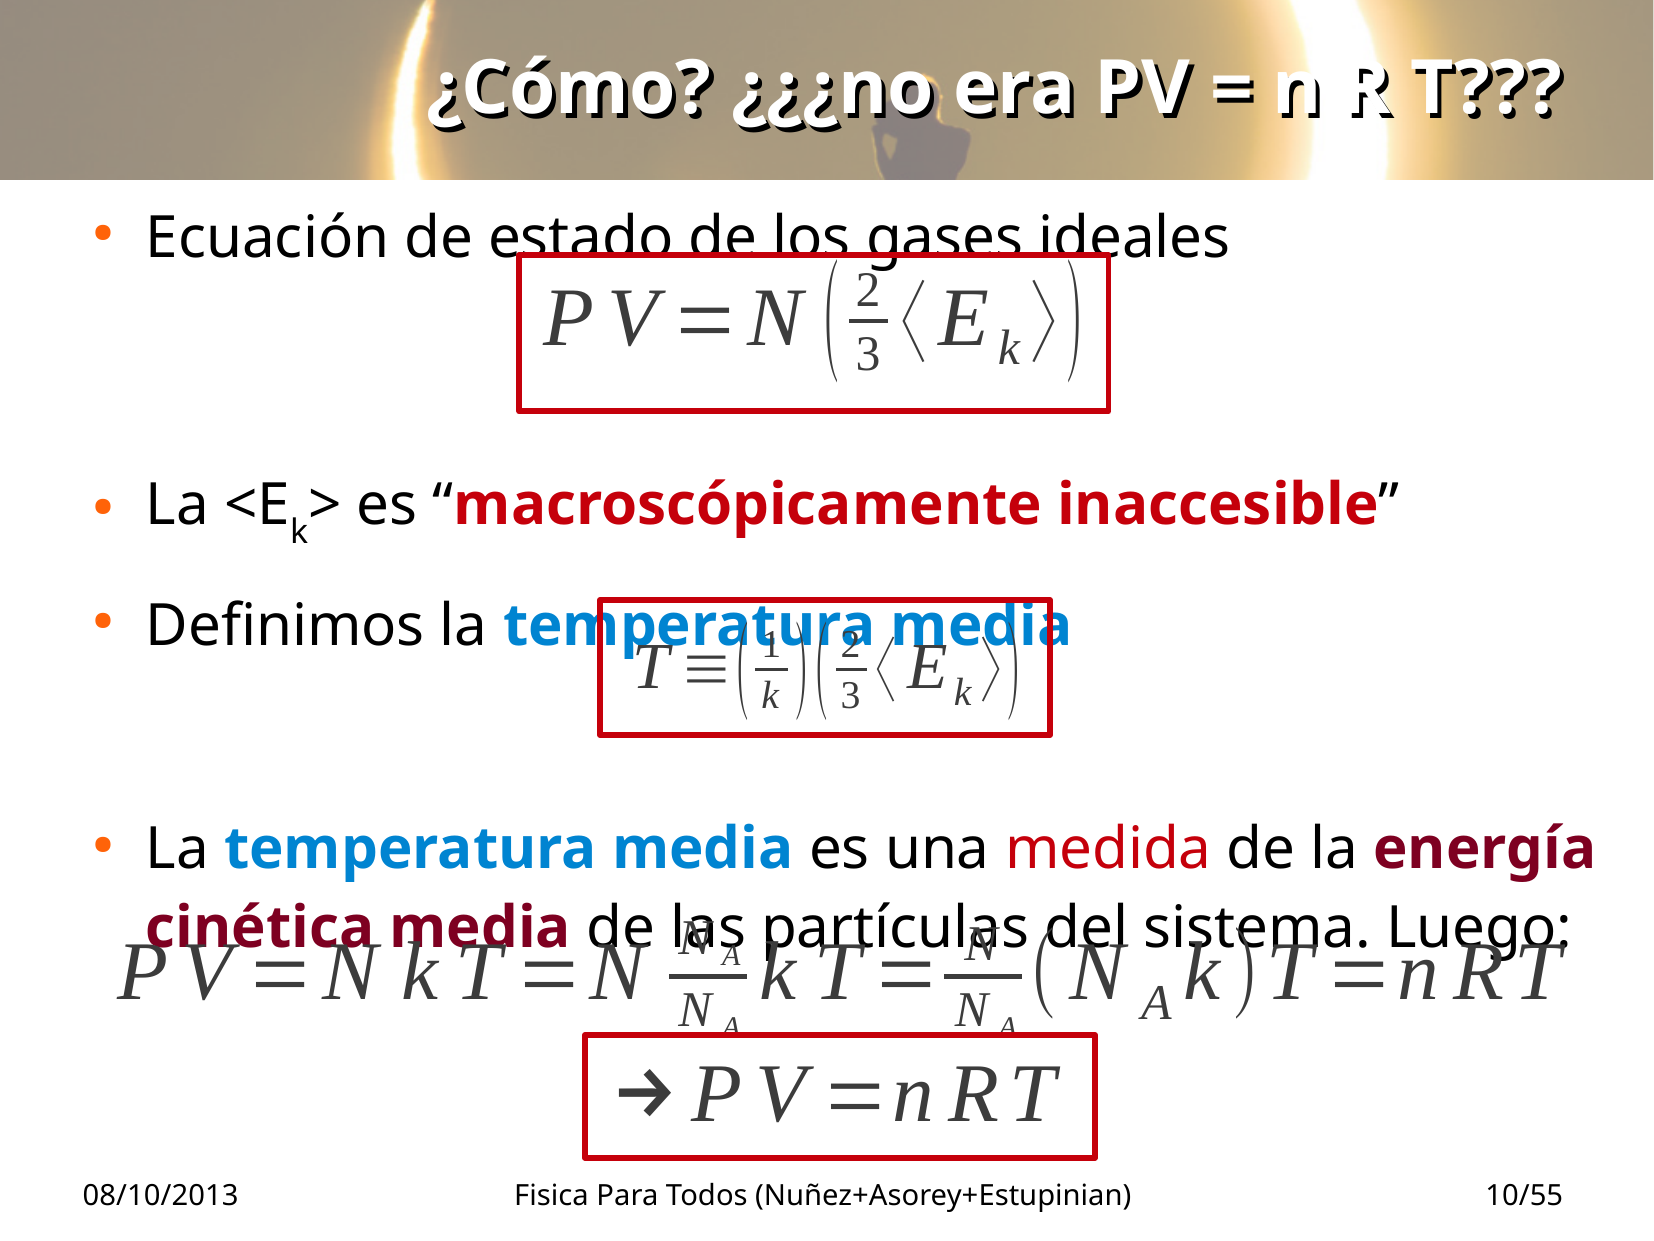

# ¿Cómo? ¿¿¿no era PV = n R T???
Ecuación de estado de los gases ideales
La <Ek> es “macroscópicamente inaccesible”
Definimos la temperatura media
La temperatura media es una medida de la energía cinética media de las partículas del sistema. Luego:
08/10/2013
Fisica Para Todos (Nuñez+Asorey+Estupinian)
10